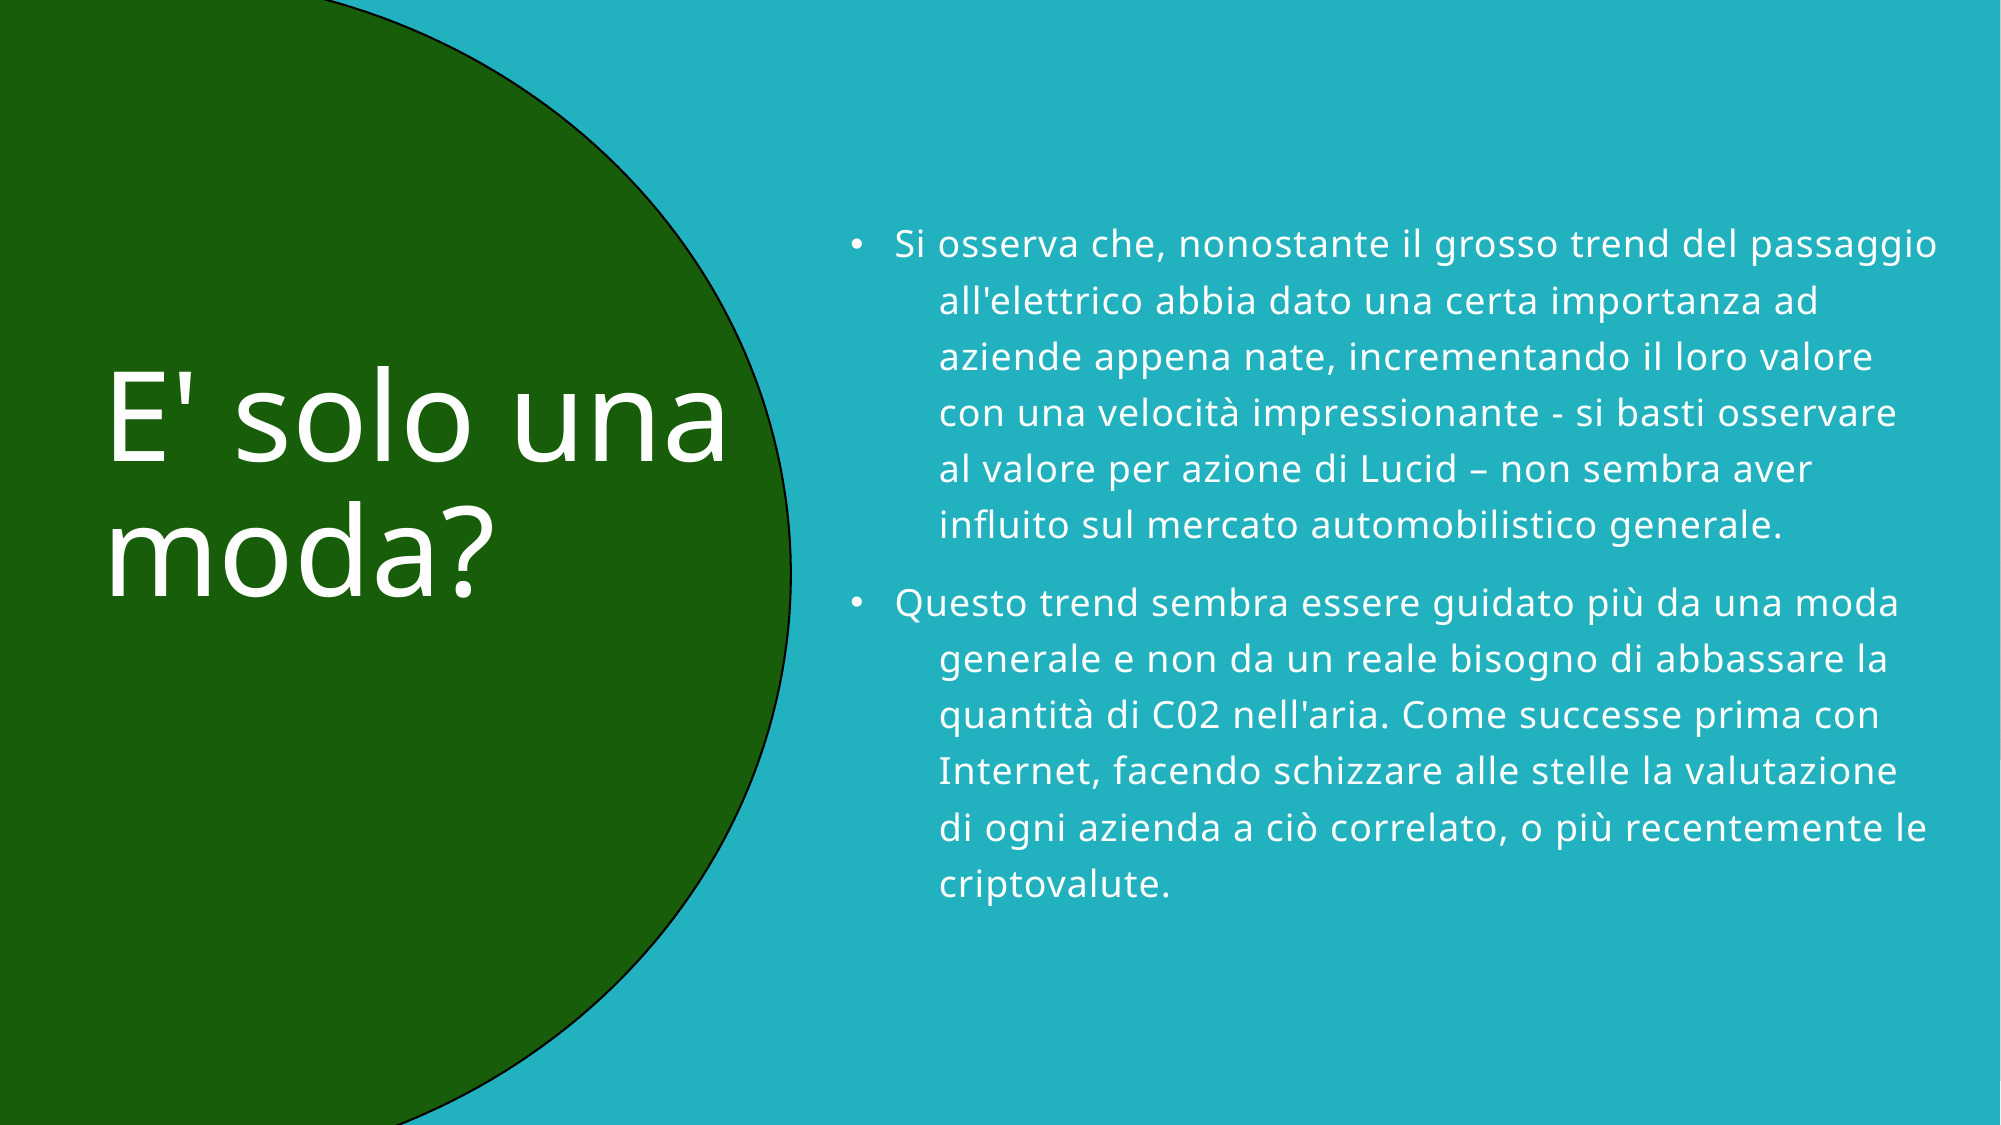

Si osserva che, nonostante il grosso trend del passaggio all'elettrico abbia dato una certa importanza ad aziende appena nate, incrementando il loro valore con una velocità impressionante - si basti osservare al valore per azione di Lucid – non sembra aver influito sul mercato automobilistico generale.
Questo trend sembra essere guidato più da una moda generale e non da un reale bisogno di abbassare la quantità di C02 nell'aria. Come successe prima con Internet, facendo schizzare alle stelle la valutazione di ogni azienda a ciò correlato, o più recentemente le criptovalute.
# E' solo una moda?